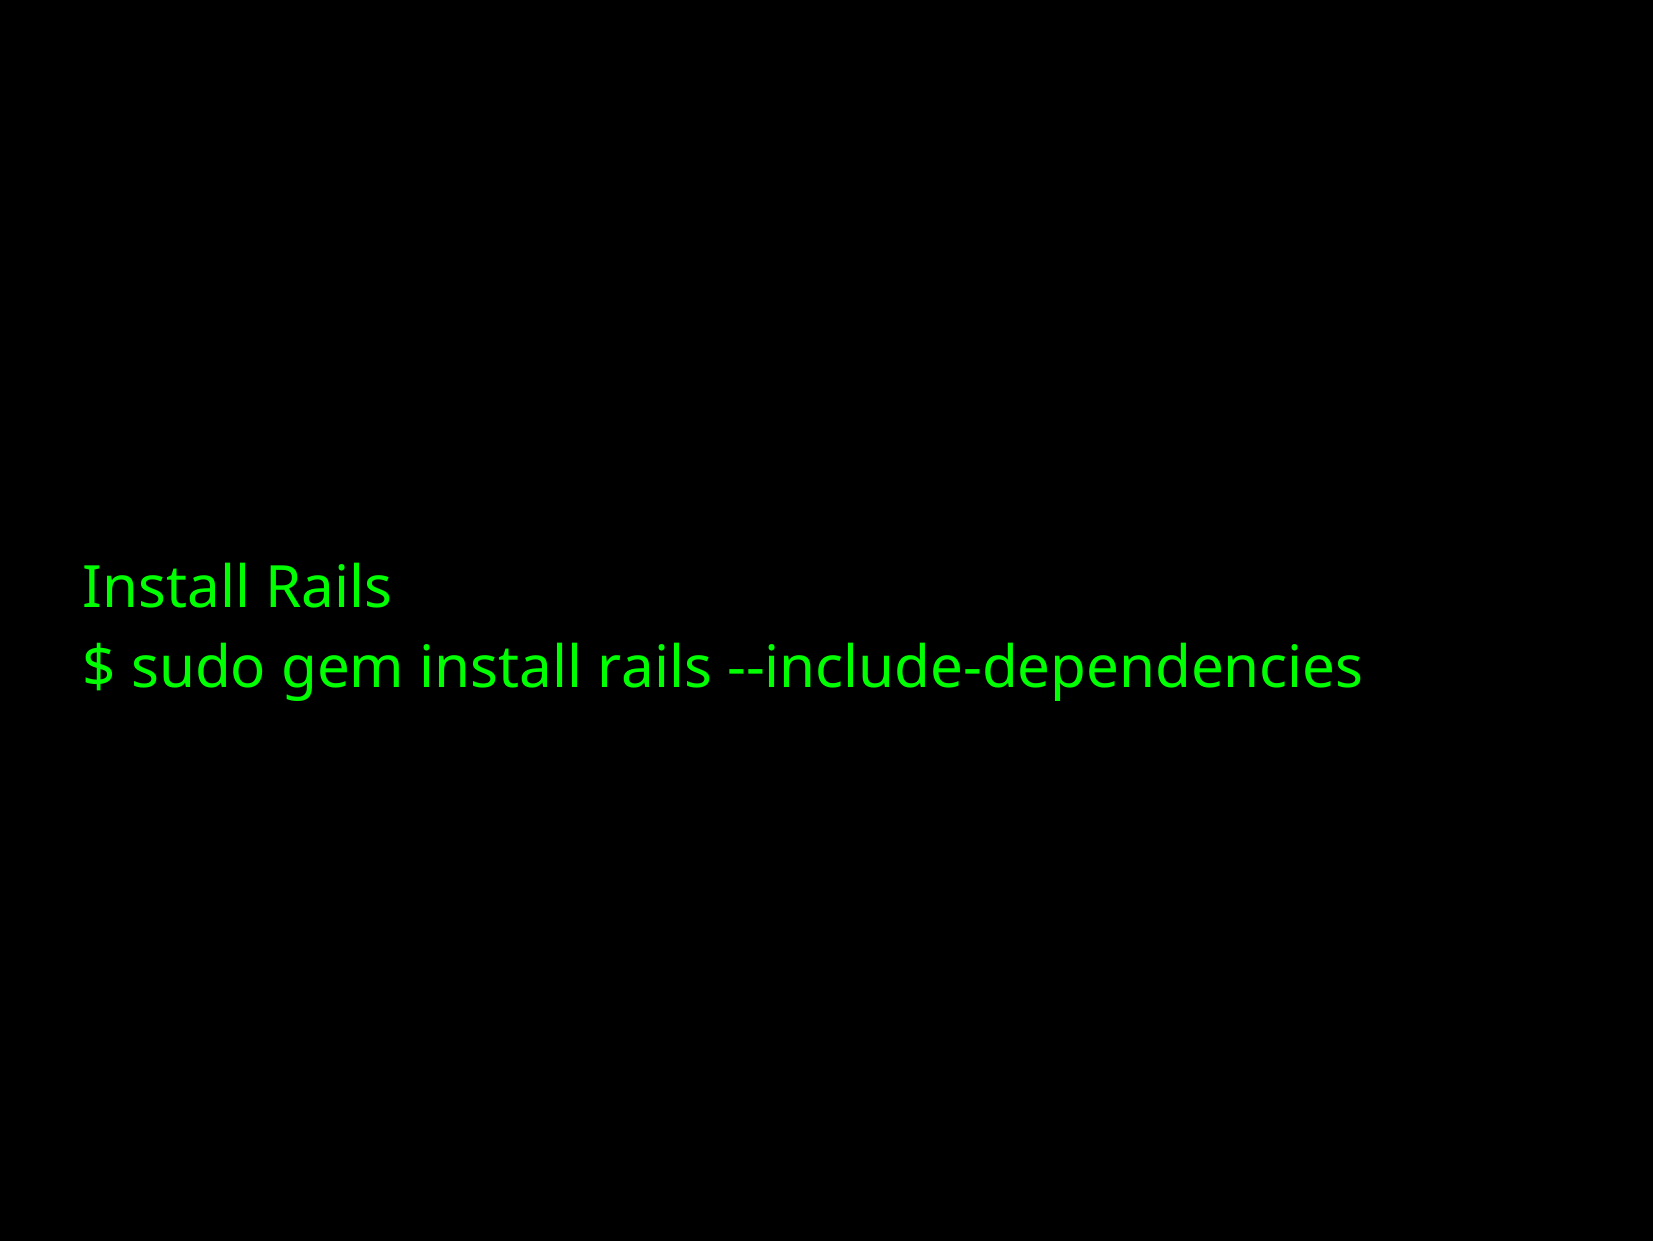

# Install Rails $ sudo gem install rails --include-dependencies